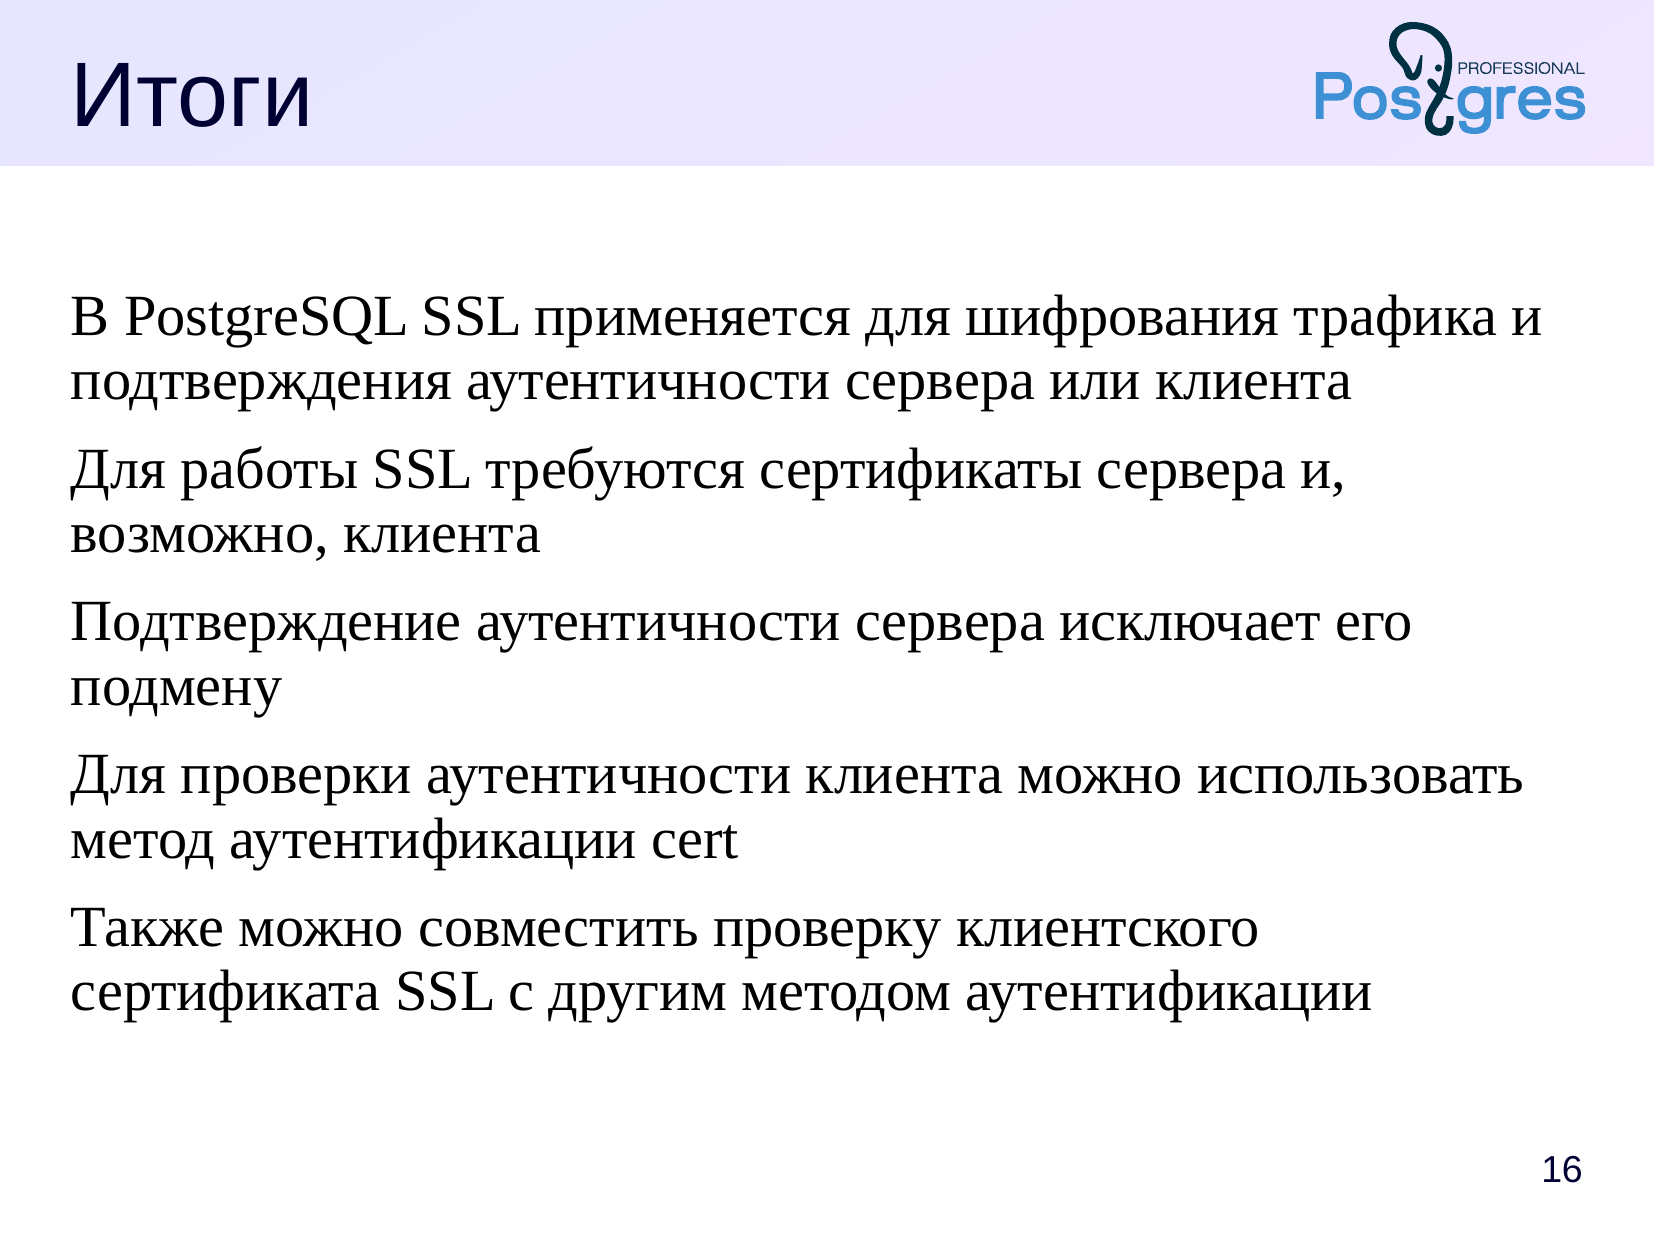

# Итоги
В PostgreSQL SSL применяется для шифрования трафика и подтверждения аутентичности сервера или клиента
Для работы SSL требуются сертификаты сервера и, возможно, клиента
Подтверждение аутентичности сервера исключает его подмену
Для проверки аутентичности клиента можно использовать метод аутентификации cert
Также можно совместить проверку клиентского сертификата SSL с другим методом аутентификации